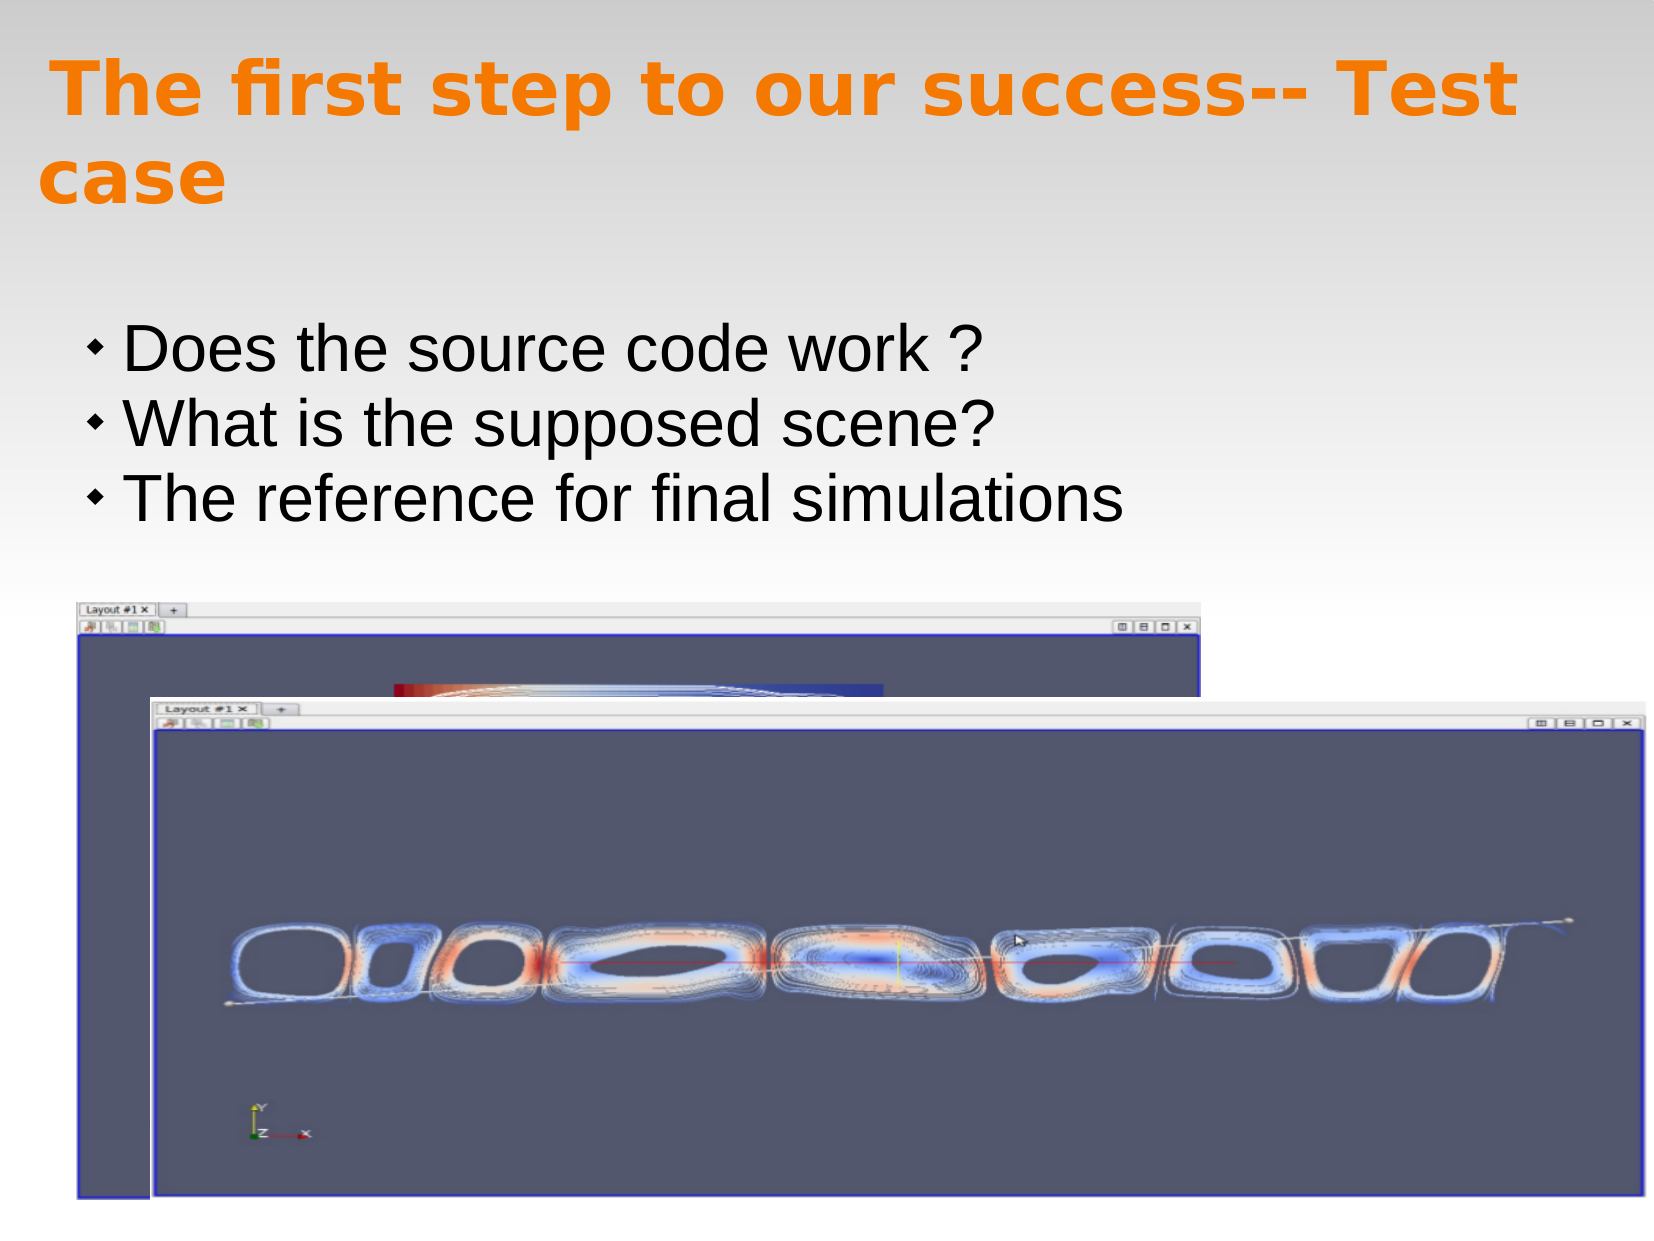

# The first step to our success-- Test case
 Does the source code work ?
 What is the supposed scene?
 The reference for final simulations